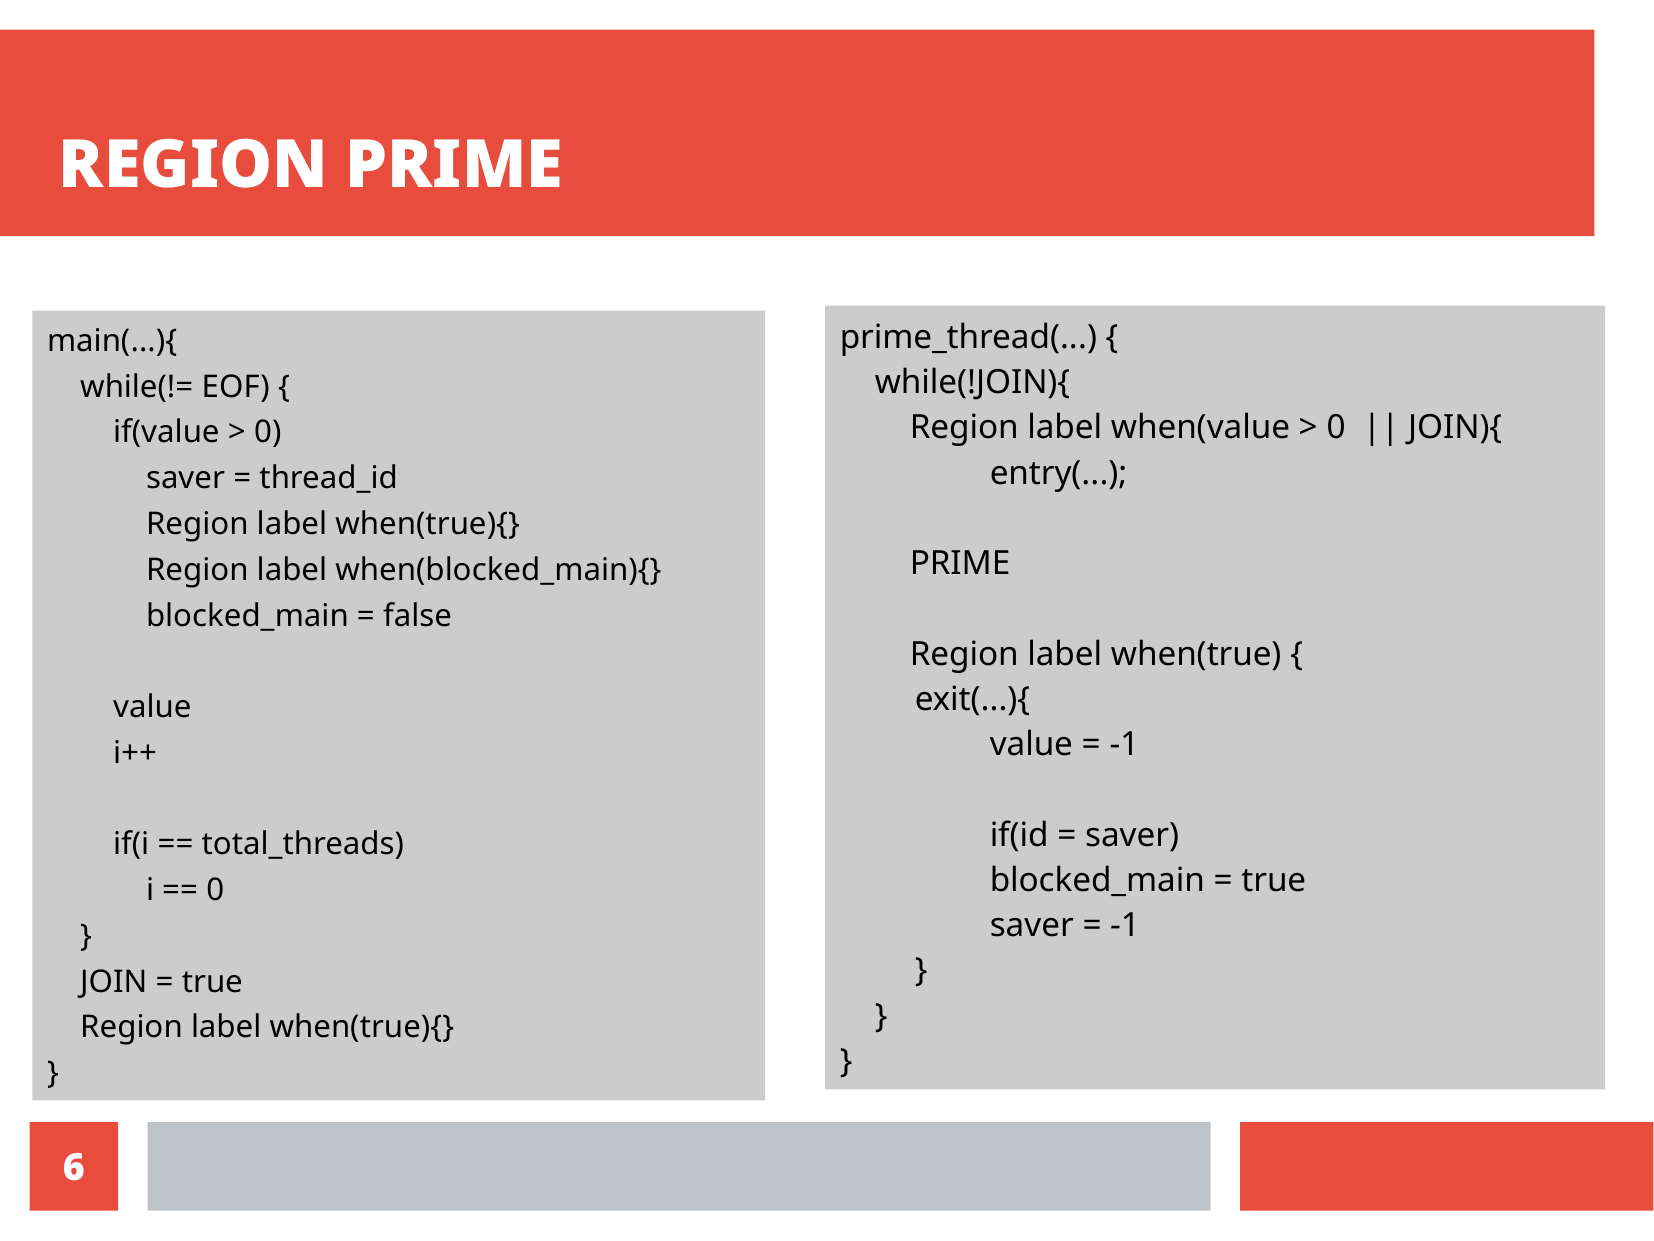

# REGION PRIME
prime_thread(...) {
 while(!JOIN){
 Region label when(value > 0 || JOIN){
		entry(...);
 PRIME
 Region label when(true) {
	exit(...){
 		value = -1
 		if(id = saver)
 		blocked_main = true
 		saver = -1
	}
 }
}
main(...){
 while(!= EOF) {
 if(value > 0)
 saver = thread_id
 Region label when(true){}
 Region label when(blocked_main){}
 blocked_main = false
 value
 i++
 if(i == total_threads)
 i == 0
 }
 JOIN = true
 Region label when(true){}
}
6